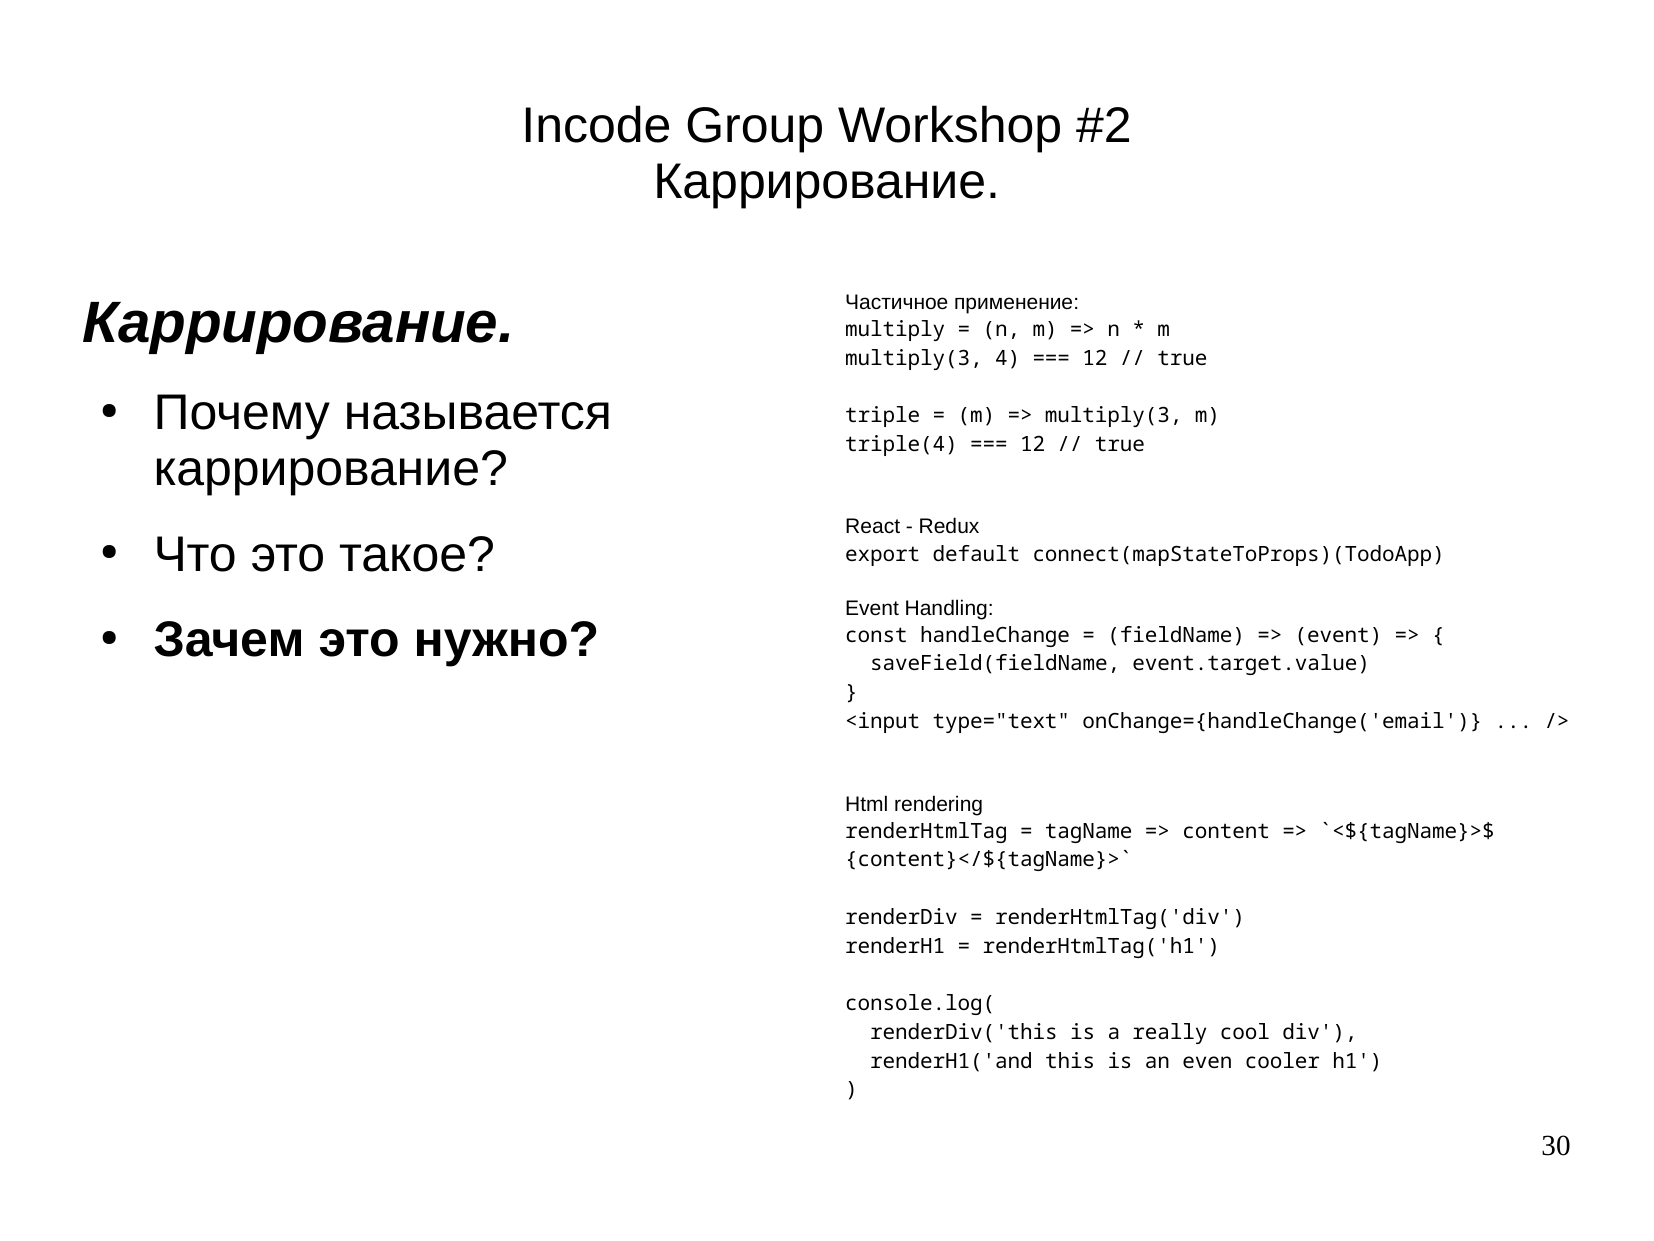

# Incode Group Workshop #2 Каррирование.
Каррирование.
Почему называется каррирование?
Что это такое?
Зачем это нужно?
Частичное применение:
multiply = (n, m) => n * m
multiply(3, 4) === 12 // true
triple = (m) => multiply(3, m)
triple(4) === 12 // true
React - Redux
export default connect(mapStateToProps)(TodoApp)
Event Handling:
const handleChange = (fieldName) => (event) => {
 saveField(fieldName, event.target.value)
}
<input type="text" onChange={handleChange('email')} ... />
Html rendering
renderHtmlTag = tagName => content => `<${tagName}>${content}</${tagName}>`
renderDiv = renderHtmlTag('div')
renderH1 = renderHtmlTag('h1')
console.log(
 renderDiv('this is a really cool div'),
 renderH1('and this is an even cooler h1')
)
Дата рождения
12 сентября 1900[1][2][…]
Место рождения
Миллис[d], Норфолк, Массачусетс, США
Дата смерти
1 сентября 1982[1][2][…](81 год)
Место смерти
Стейт-Колледж[d], Сентер, Пенсильвания, США
Страна
 США
Место работы
Принстонский университет
Гарвардский университет
Университет штата Пенсильвания
Альма-матер
Гарвардский университет
Научный руководитель
Давид Гильберт и Пауль Бернайс
30